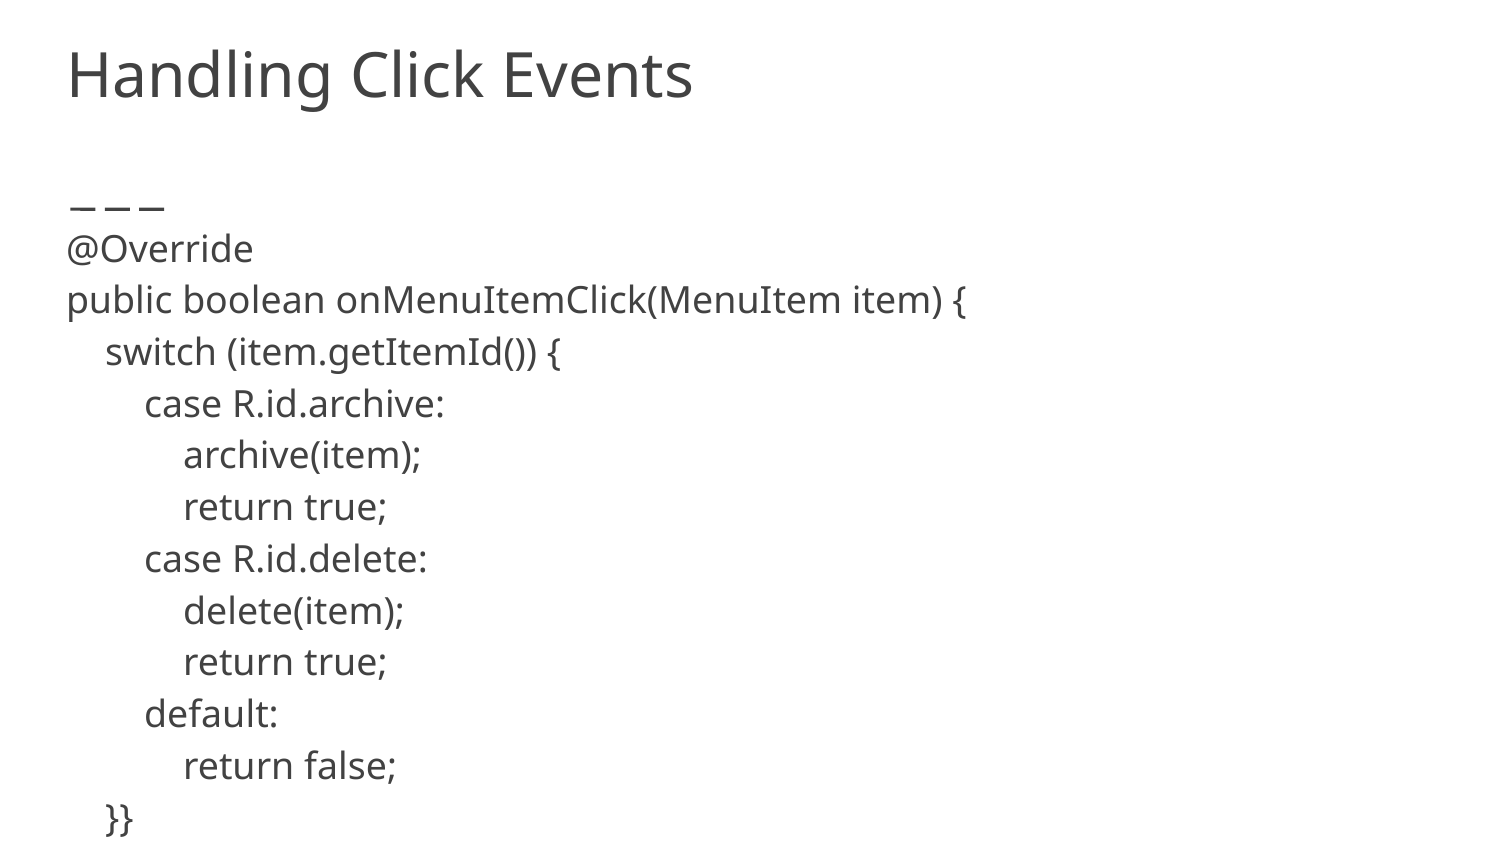

# Handling Click Events
@Override
public boolean onMenuItemClick(MenuItem item) {
 switch (item.getItemId()) {
 case R.id.archive:
 archive(item);
 return true;
 case R.id.delete:
 delete(item);
 return true;
 default:
 return false;
 }}